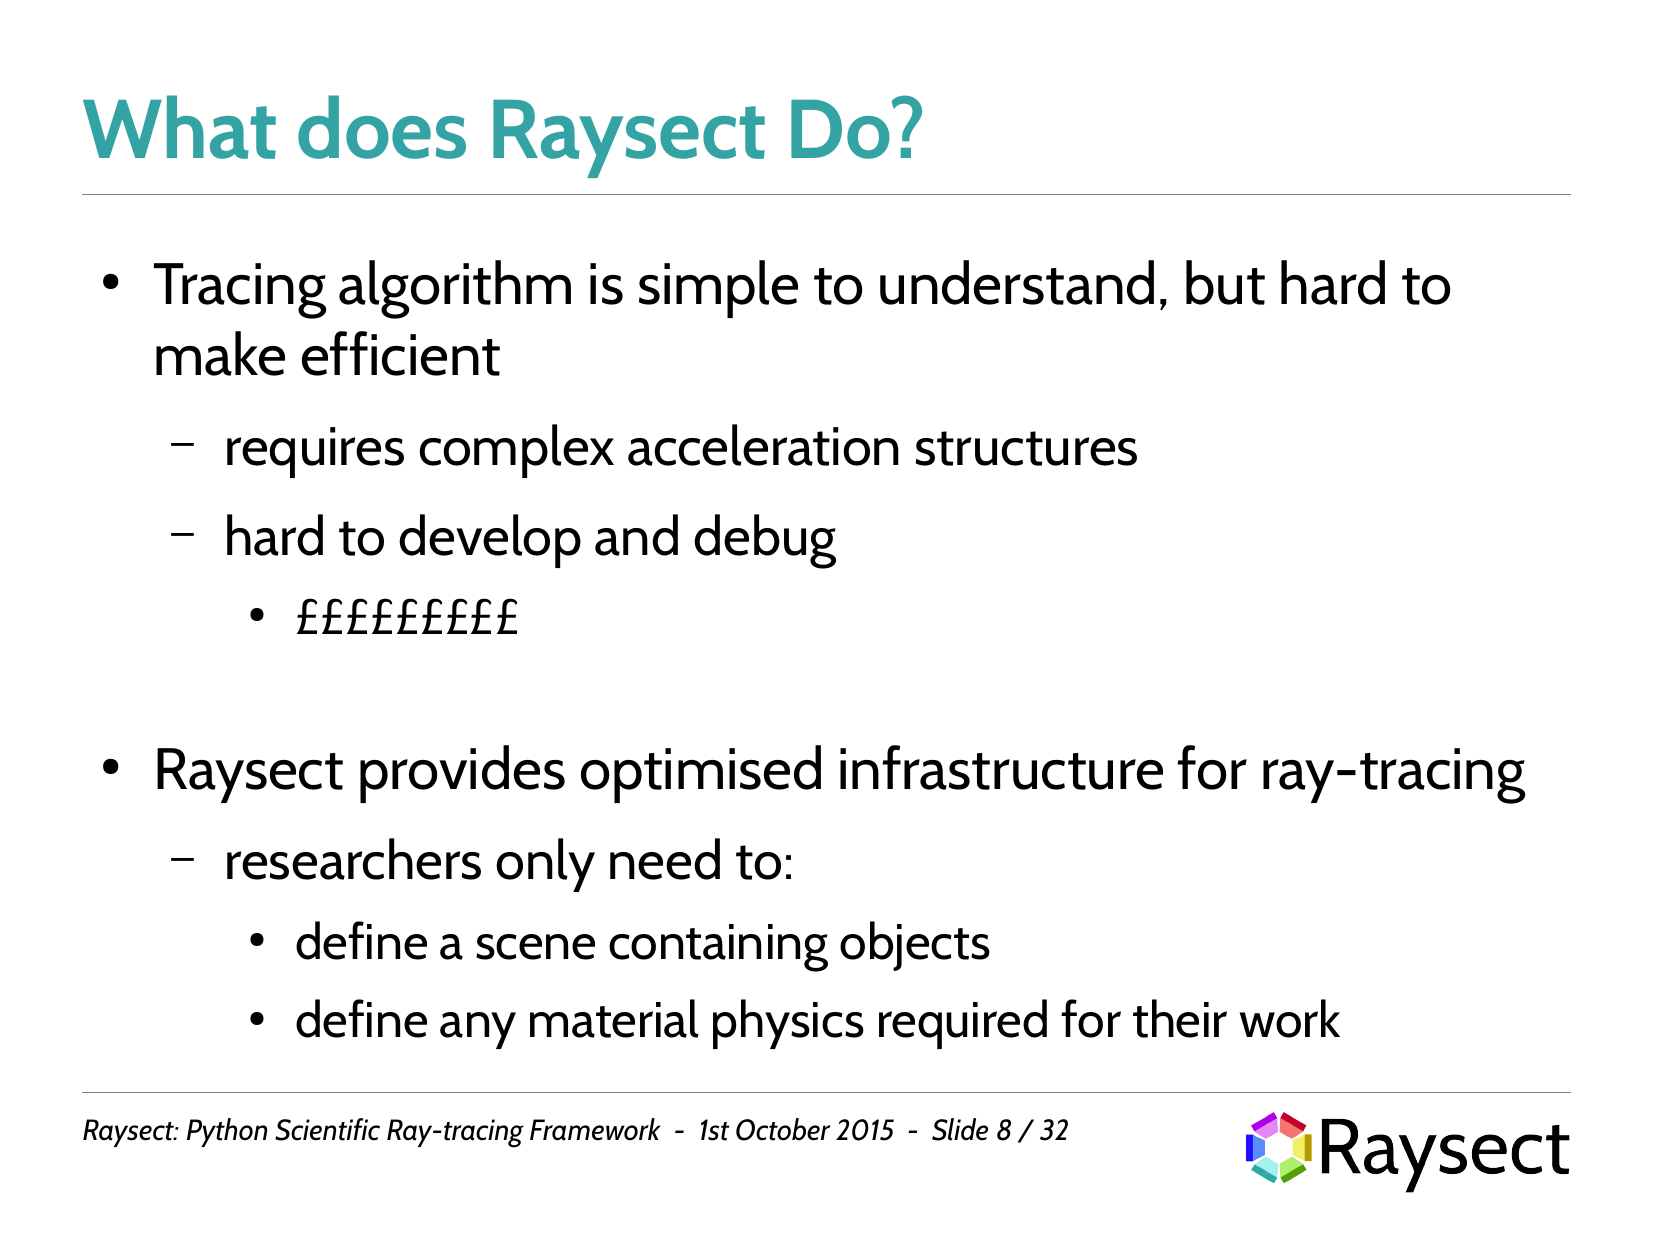

# What does Raysect Do?
Tracing algorithm is simple to understand, but hard to make efficient
requires complex acceleration structures
hard to develop and debug
£££££££££
Raysect provides optimised infrastructure for ray-tracing
researchers only need to:
define a scene containing objects
define any material physics required for their work
1st October 2015